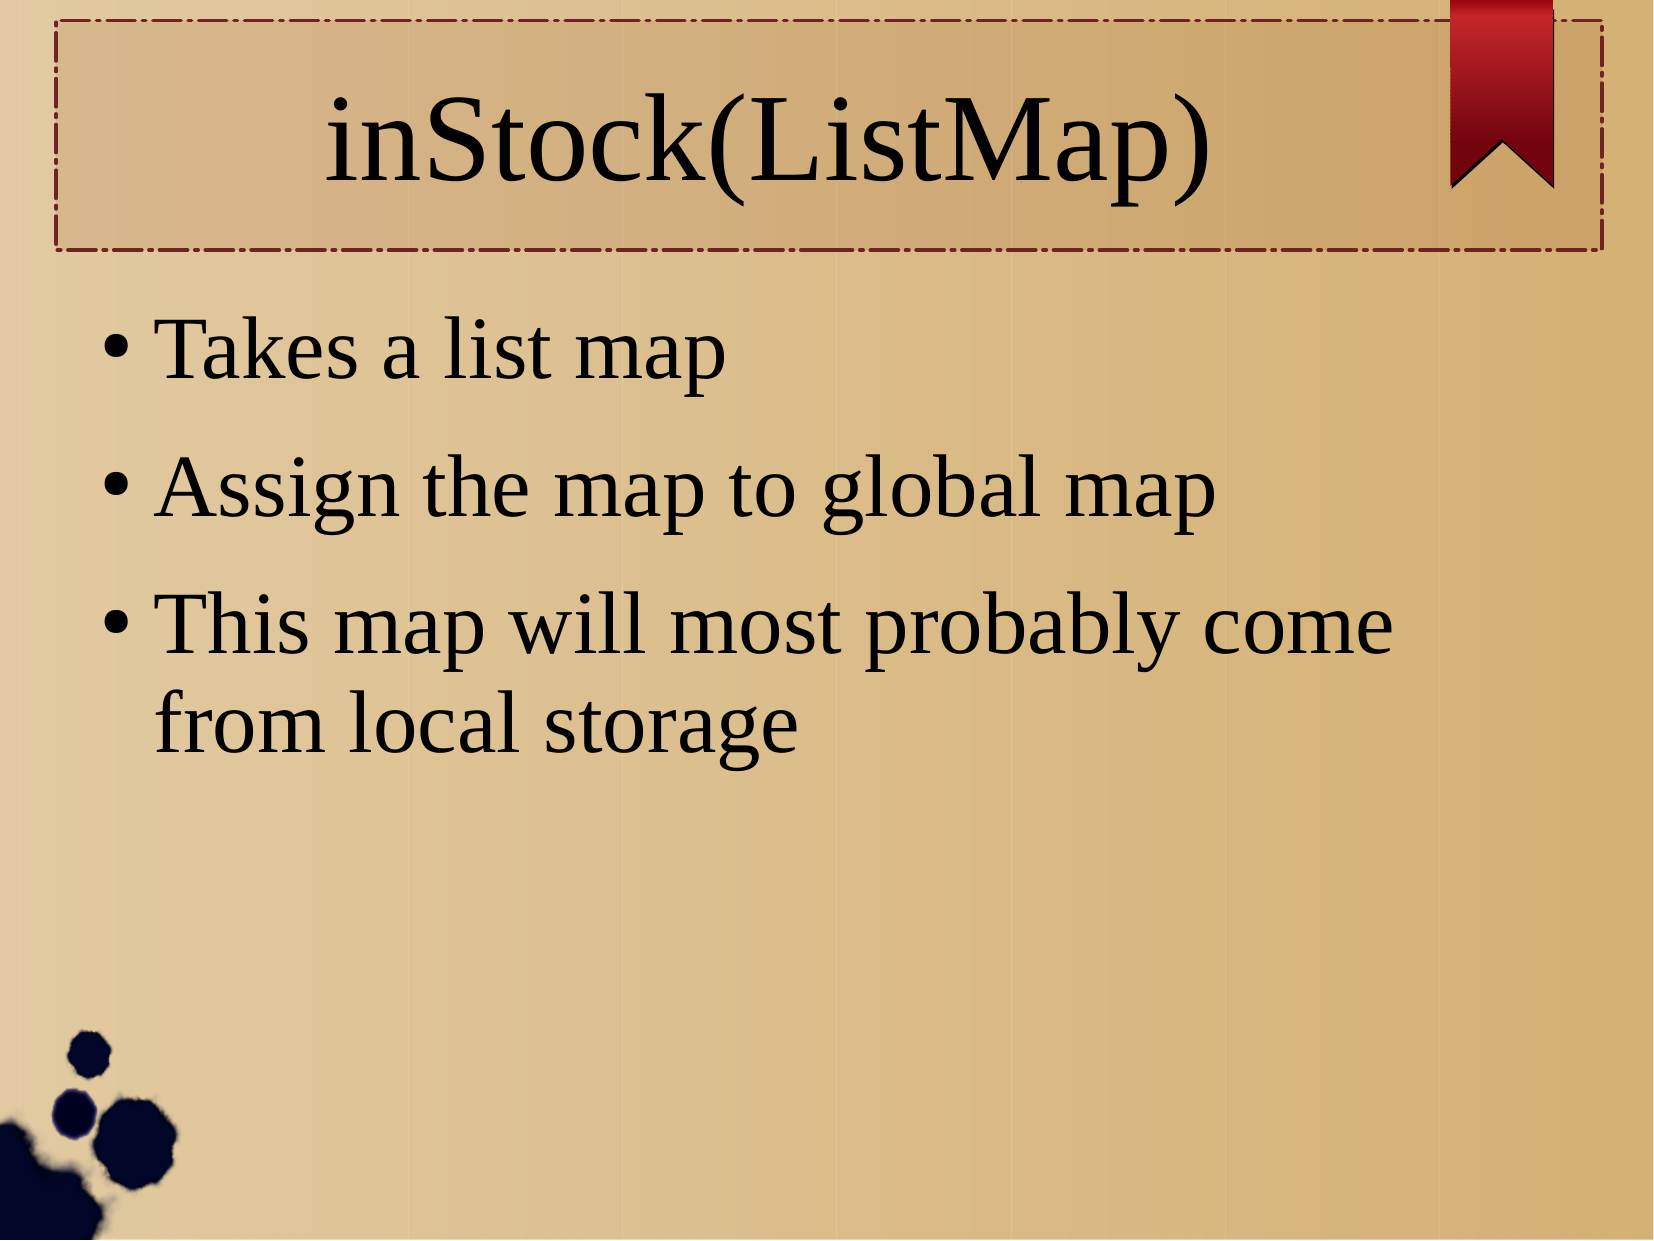

# inStock(ListMap)
Takes a list map
Assign the map to global map
This map will most probably come from local storage